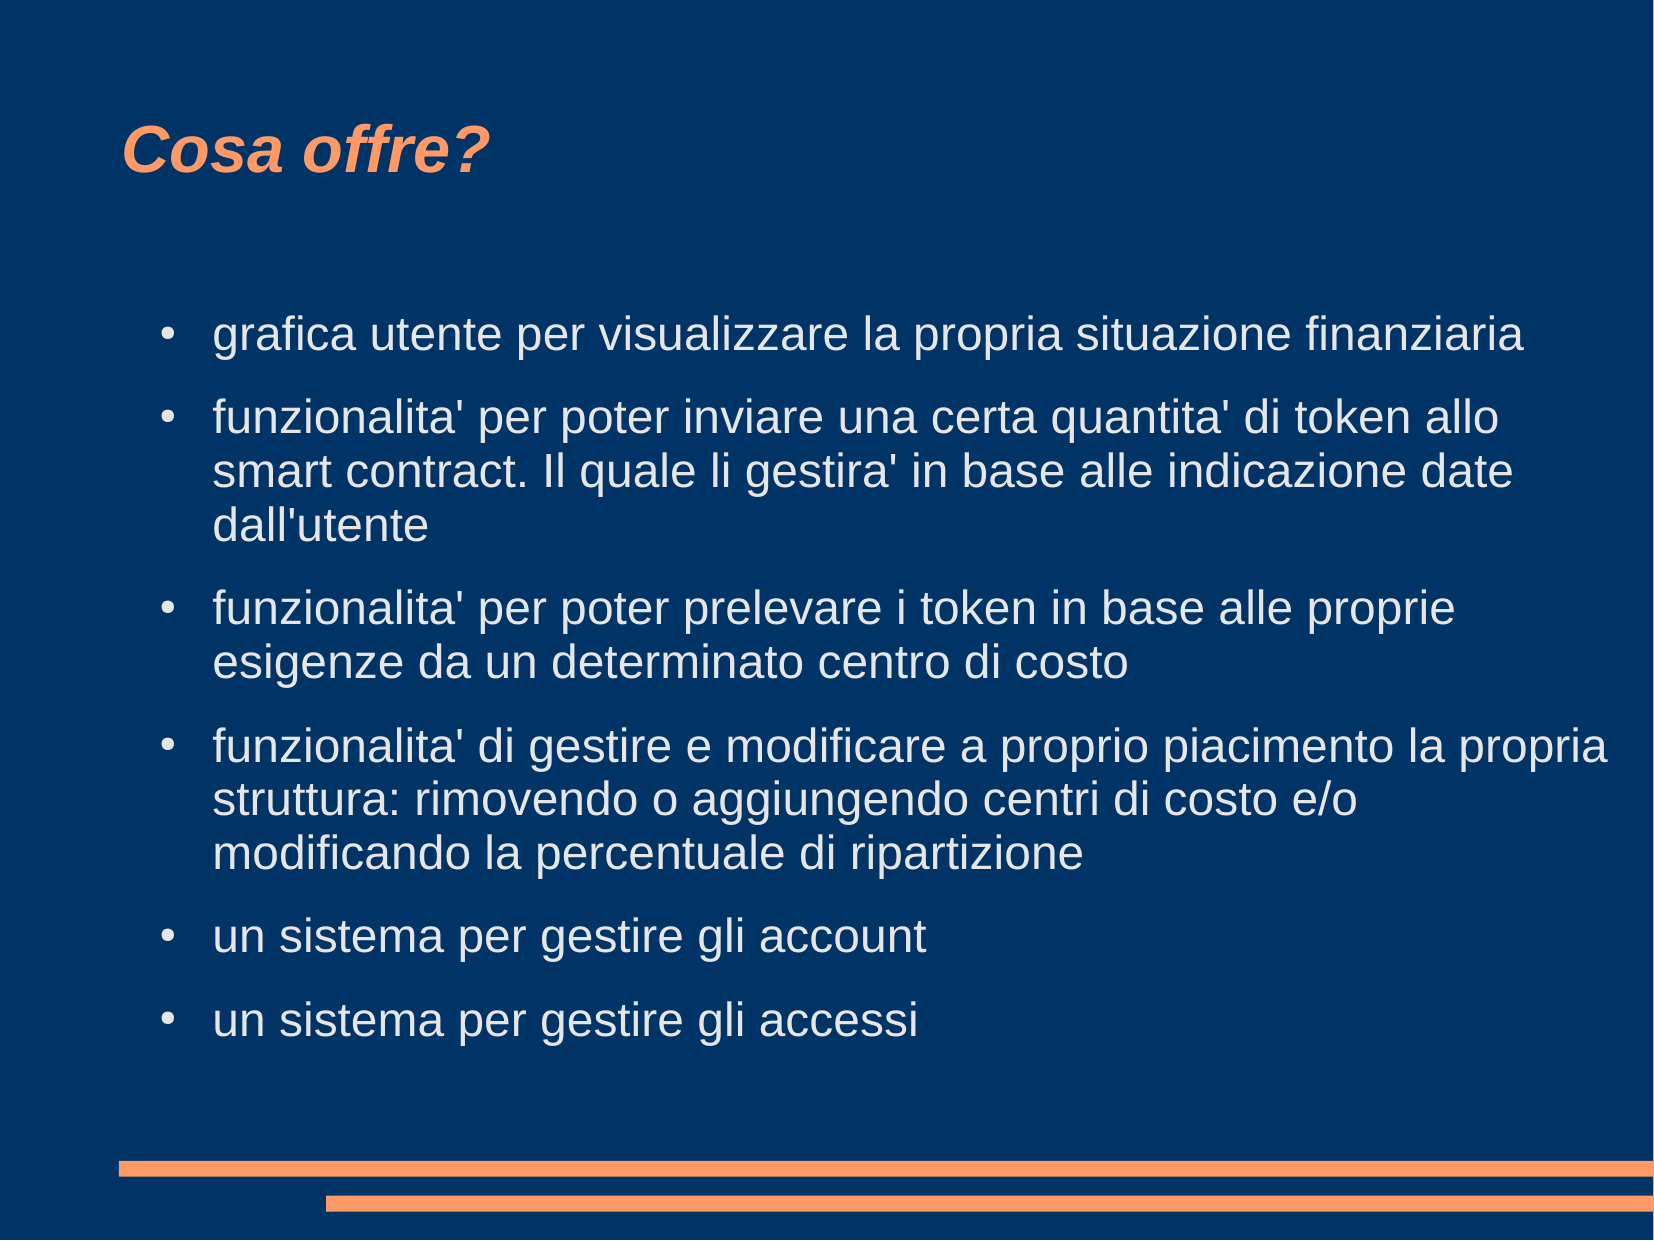

# Cosa offre?
grafica utente per visualizzare la propria situazione finanziaria
funzionalita' per poter inviare una certa quantita' di token allo smart contract. Il quale li gestira' in base alle indicazione date dall'utente
funzionalita' per poter prelevare i token in base alle proprie esigenze da un determinato centro di costo
funzionalita' di gestire e modificare a proprio piacimento la propria struttura: rimovendo o aggiungendo centri di costo e/o modificando la percentuale di ripartizione
un sistema per gestire gli account
un sistema per gestire gli accessi